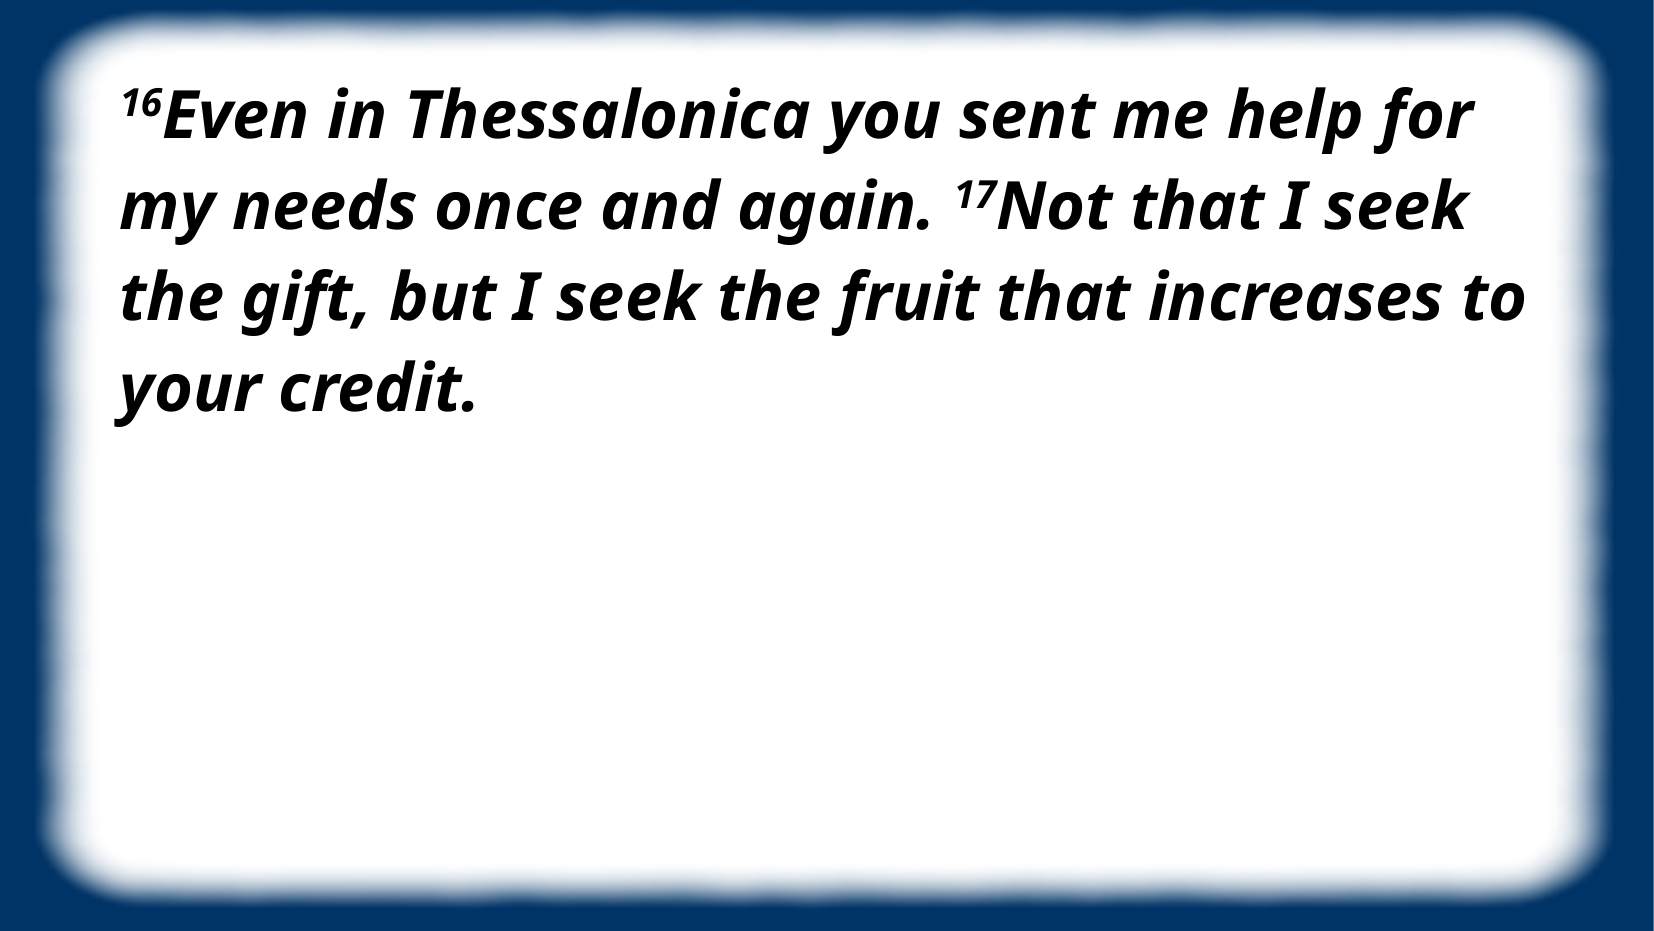

16Even in Thessalonica you sent me help for my needs once and again. 17Not that I seek the gift, but I seek the fruit that increases to your credit.